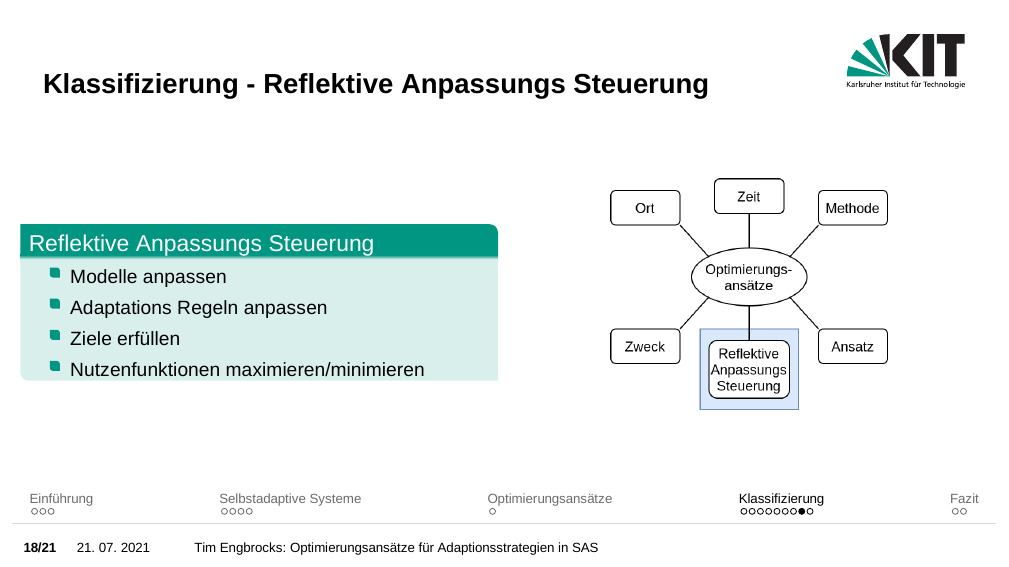

Klassifizierung - Reflektive Anpassungs Steuerung
Reflektive Anpassungs Steuerung
Modelle anpassen
Adaptations Regeln anpassen
Ziele erfüllen
Nutzenfunktionen maximieren/minimieren
Einführung
Selbstadaptive Systeme
Optimierungsansätze
Klassifizierung
Fazit
18/21
21. 07. 2021
Tim Engbrocks: Optimierungsansätze für Adaptionsstrategien in SAS